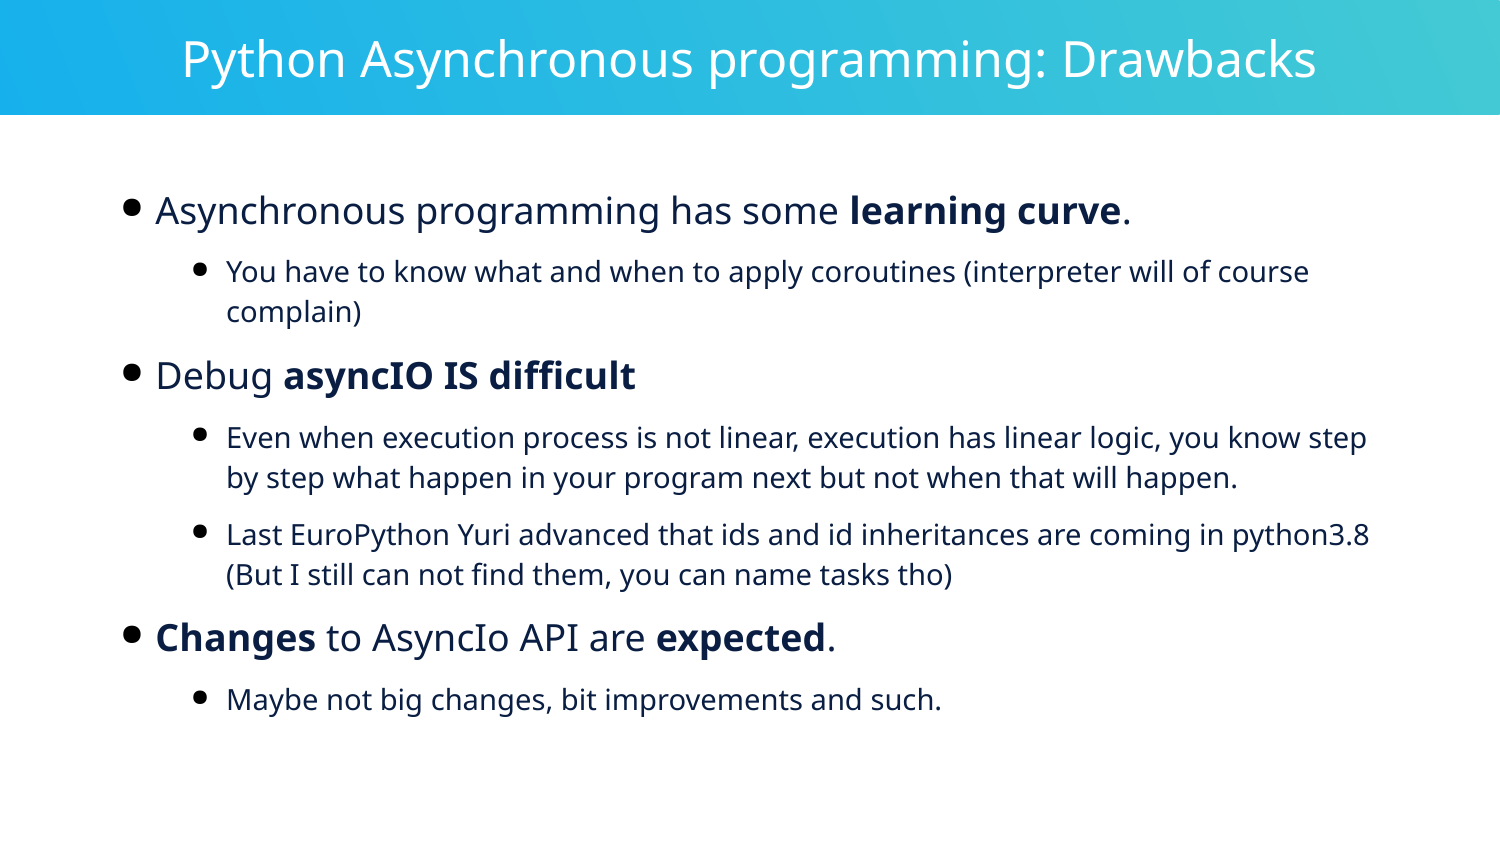

Python Asynchronous programming: Drawbacks
Asynchronous programming has some learning curve.
You have to know what and when to apply coroutines (interpreter will of course complain)
Debug asyncIO IS difficult
Even when execution process is not linear, execution has linear logic, you know step by step what happen in your program next but not when that will happen.
Last EuroPython Yuri advanced that ids and id inheritances are coming in python3.8 (But I still can not find them, you can name tasks tho)
Changes to AsyncIo API are expected.
Maybe not big changes, bit improvements and such.